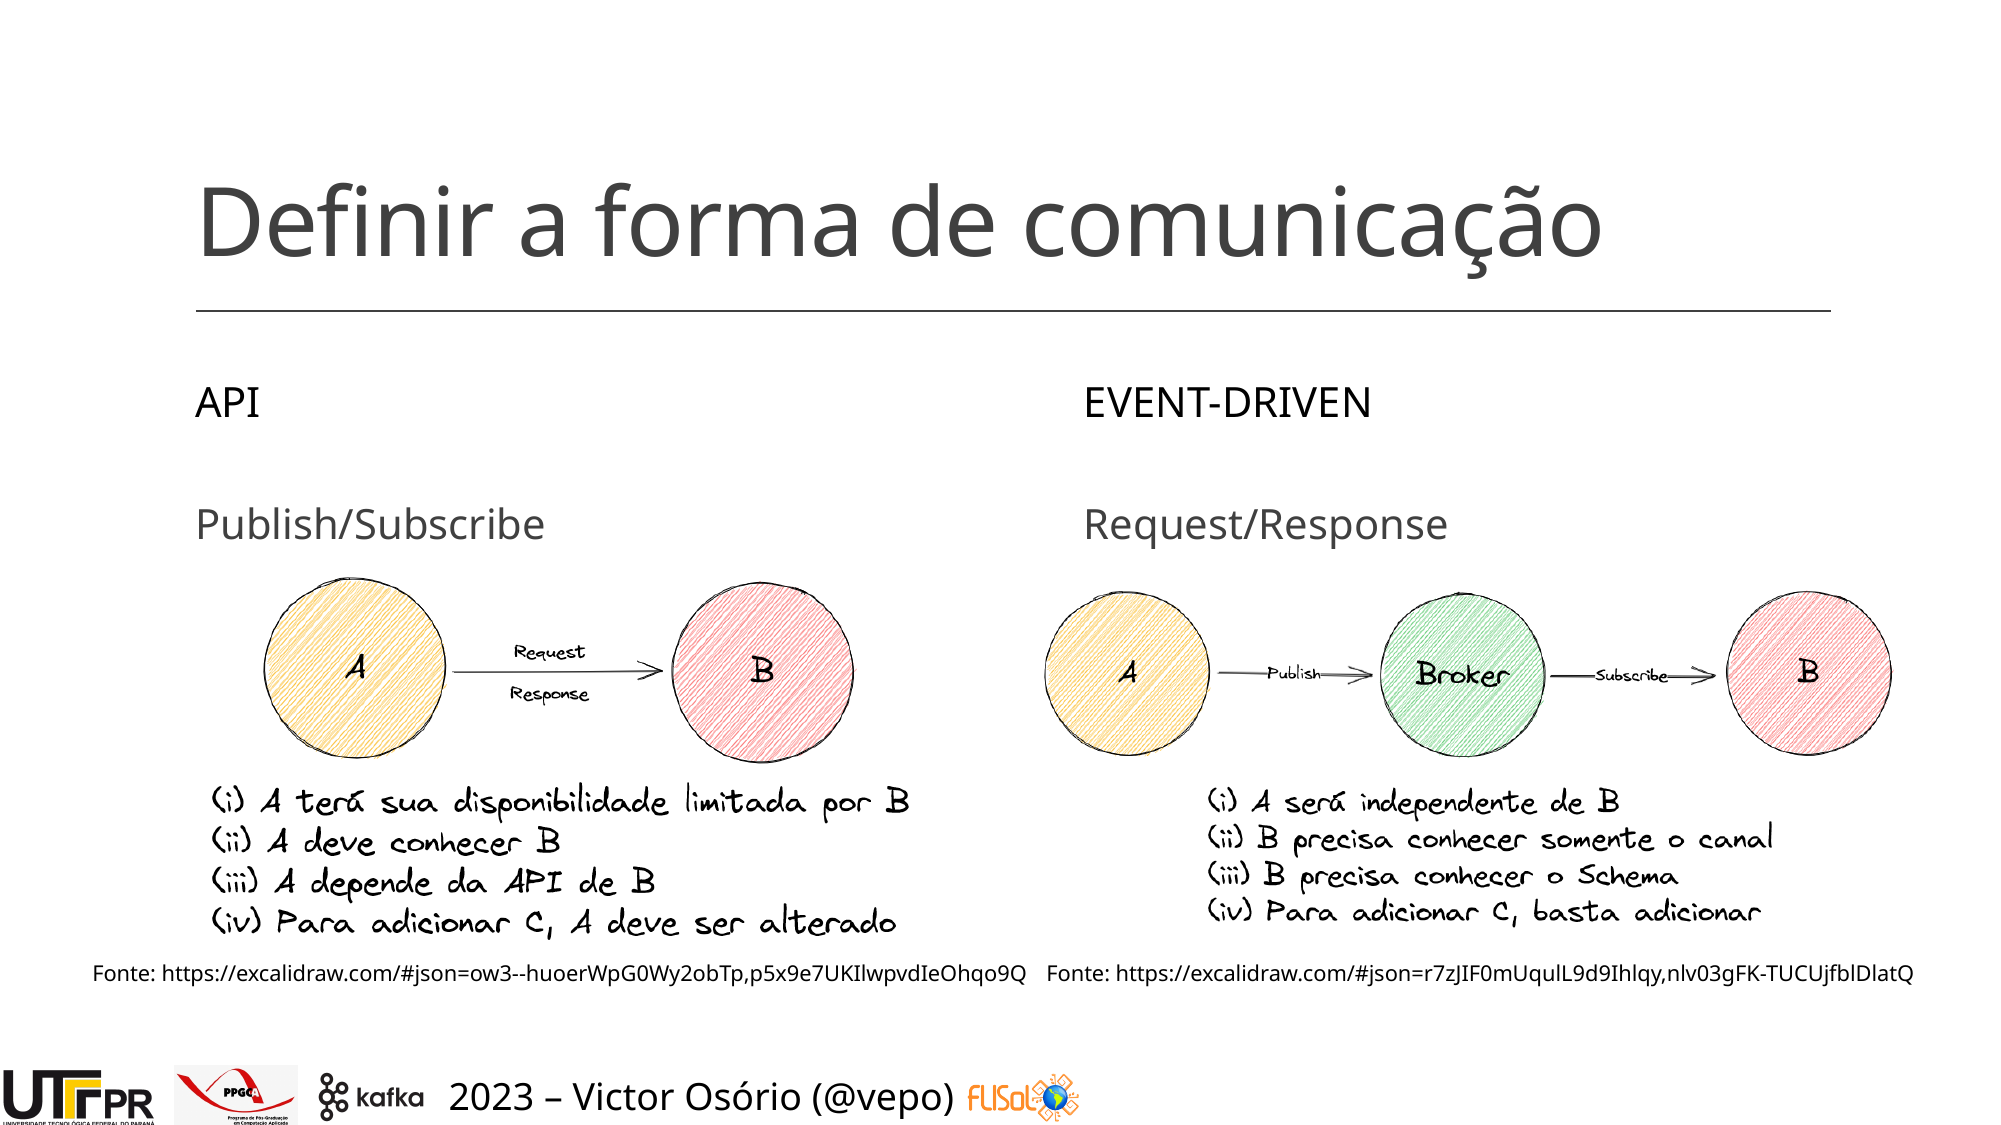

# Definir a forma de comunicação
API
Event-driven
Publish/Subscribe
Request/Response
Fonte: https://excalidraw.com/#json=ow3--huoerWpG0Wy2obTp,p5x9e7UKIlwpvdIeOhqo9Q
Fonte: https://excalidraw.com/#json=r7zJIF0mUqulL9d9Ihlqy,nlv03gFK-TUCUjfblDlatQ